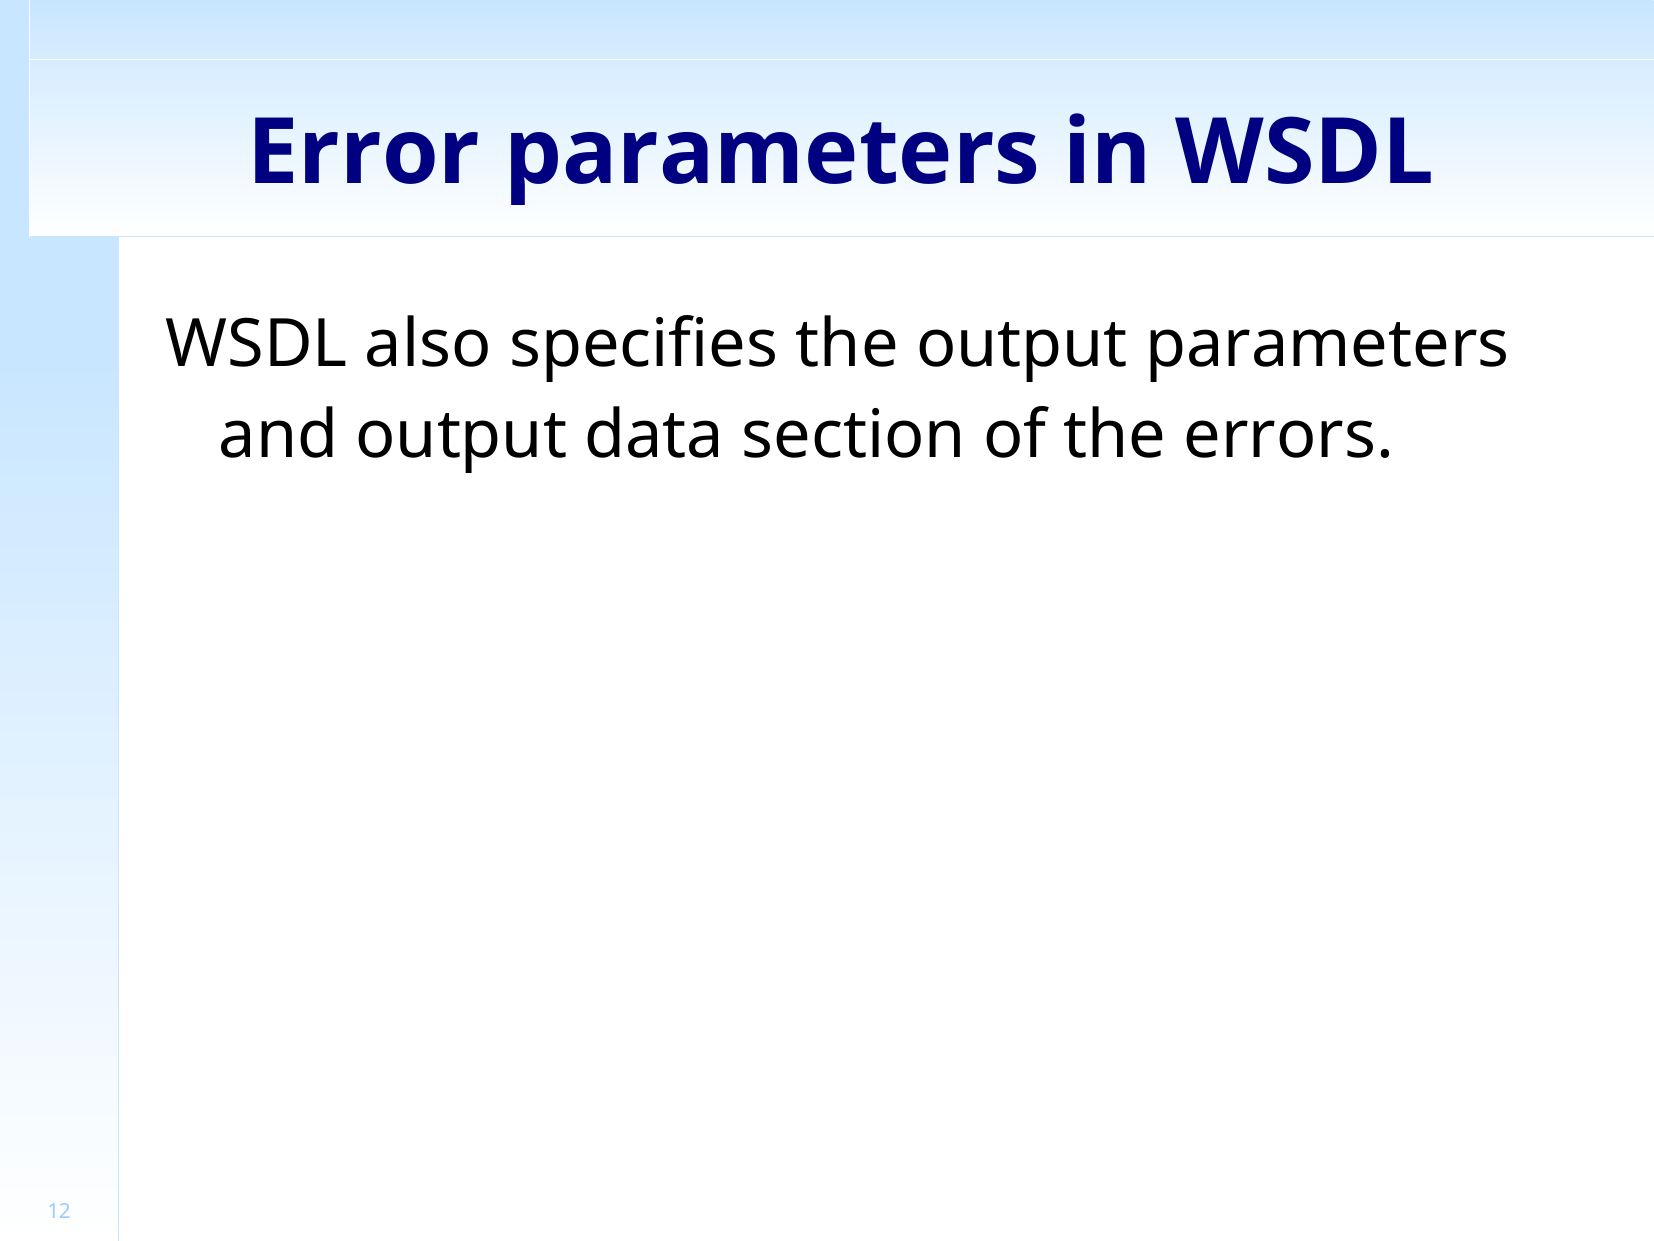

# Error parameters in WSDL
WSDL also specifies the output parameters and output data section of the errors.